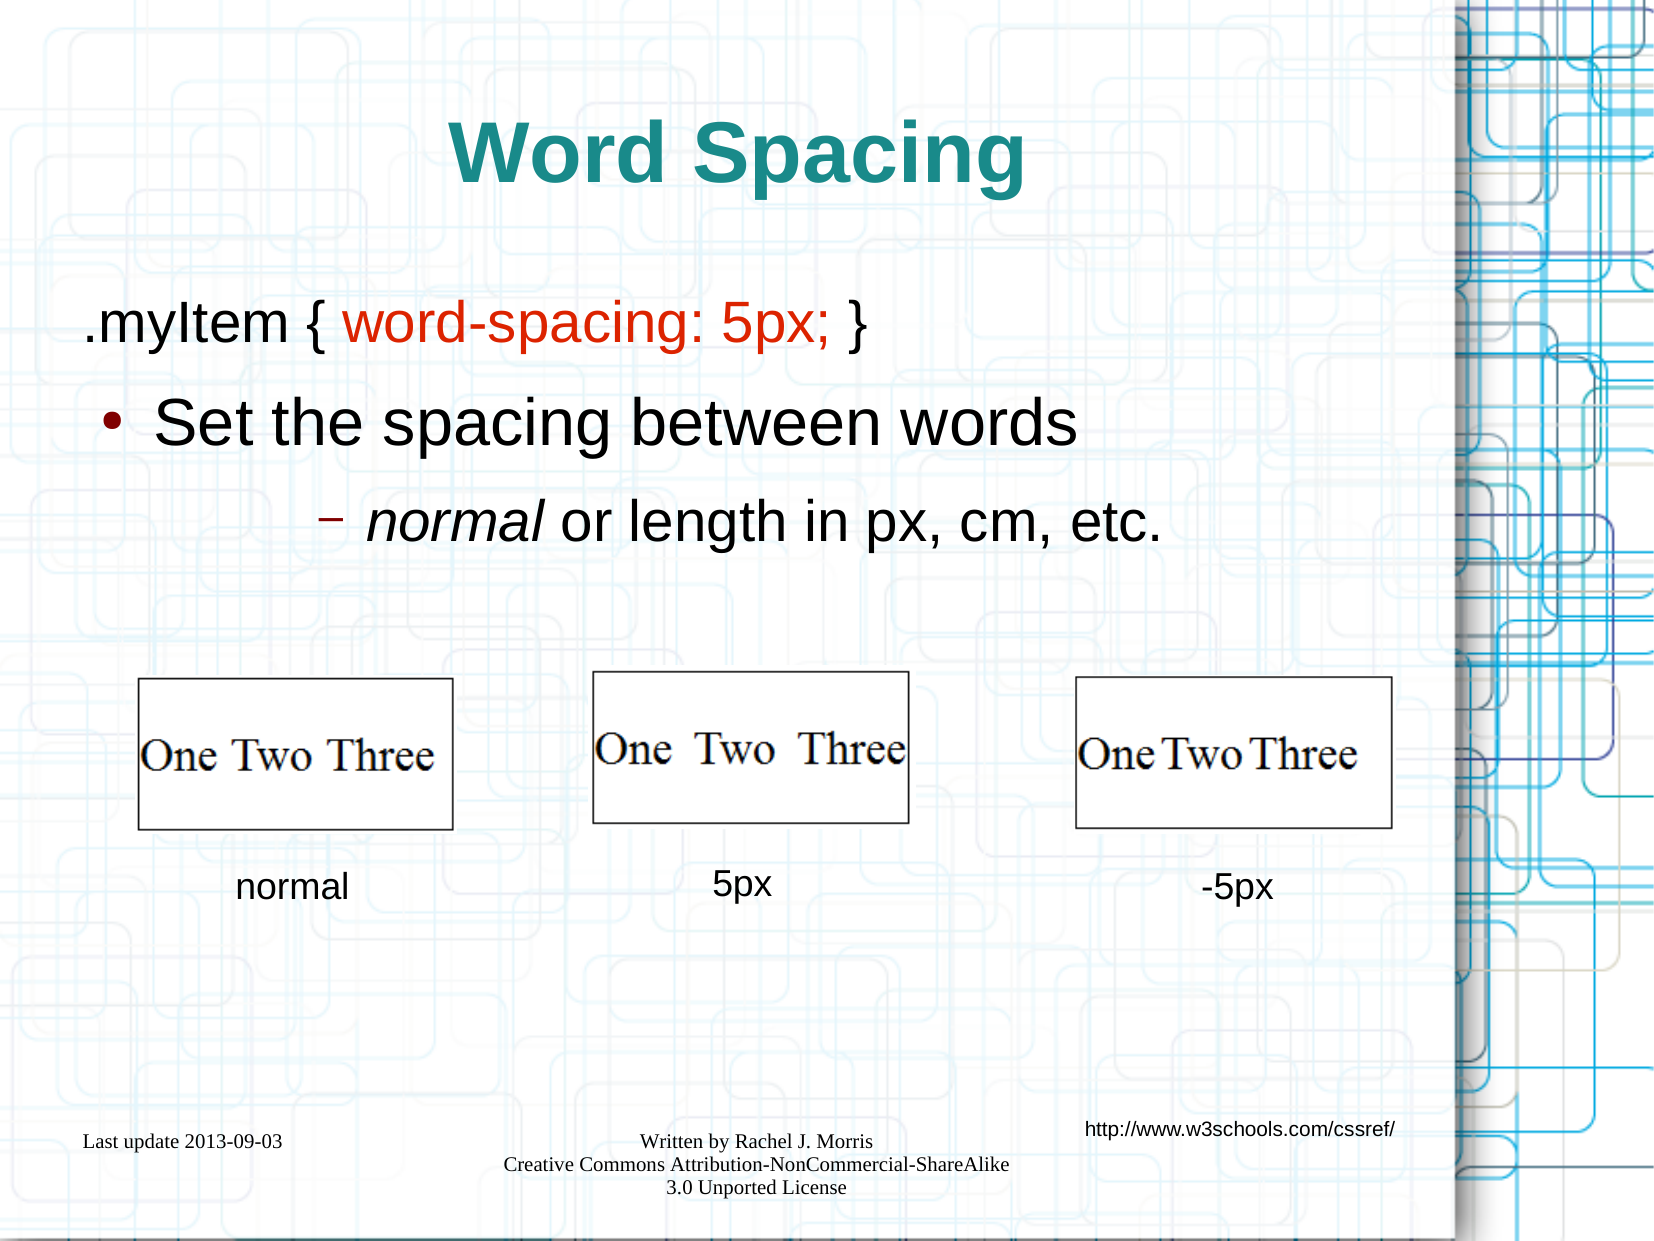

# Word Spacing
.myItem { word-spacing: 5px; }
Set the spacing between words
normal or length in px, cm, etc.
5px
normal
-5px
http://www.w3schools.com/cssref/